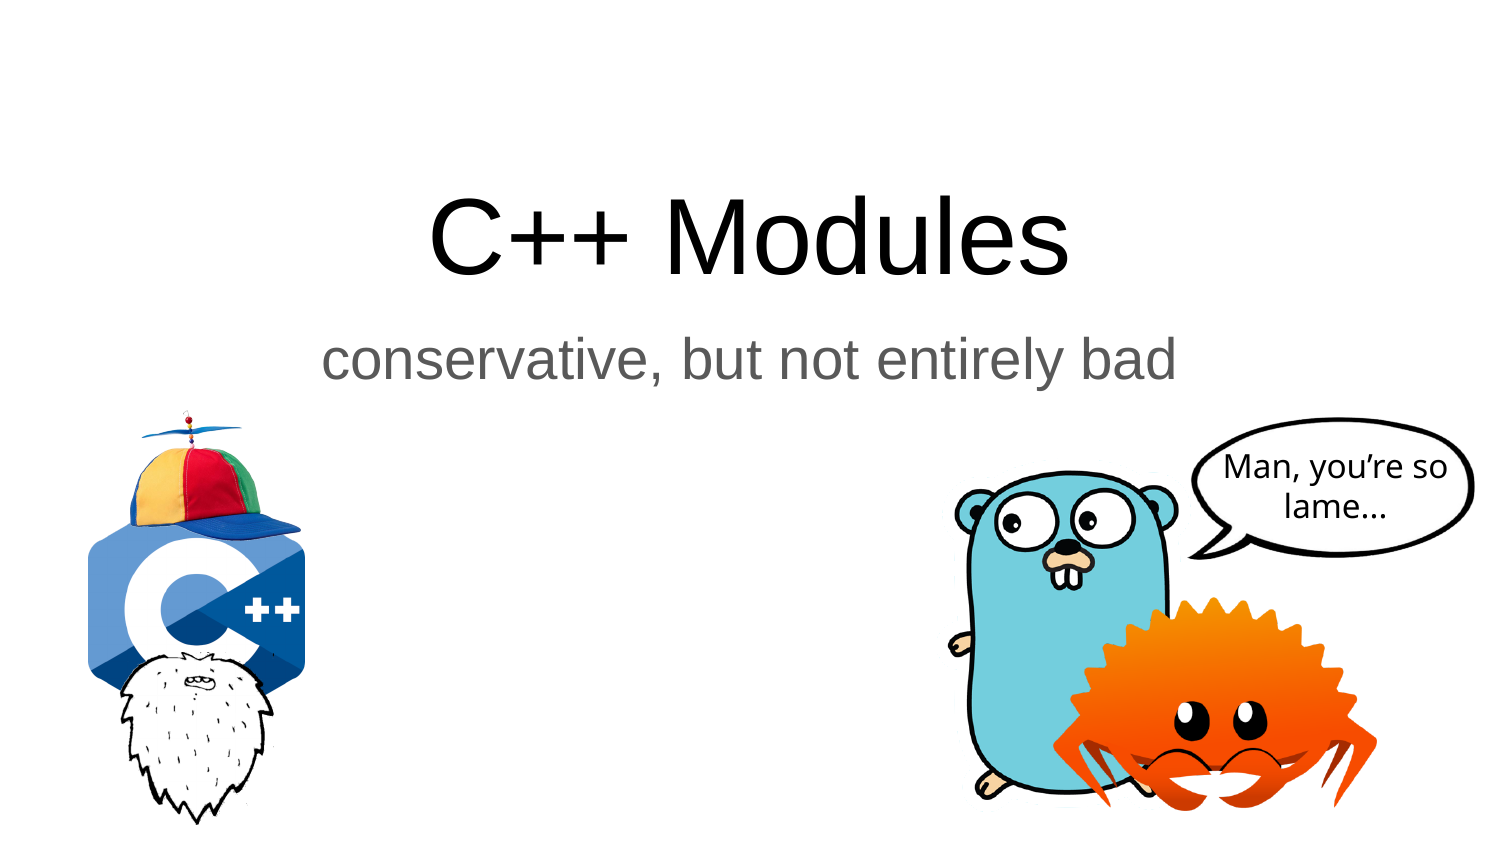

# C++ Modules
conservative, but not entirely bad
Man, you’re so lame...